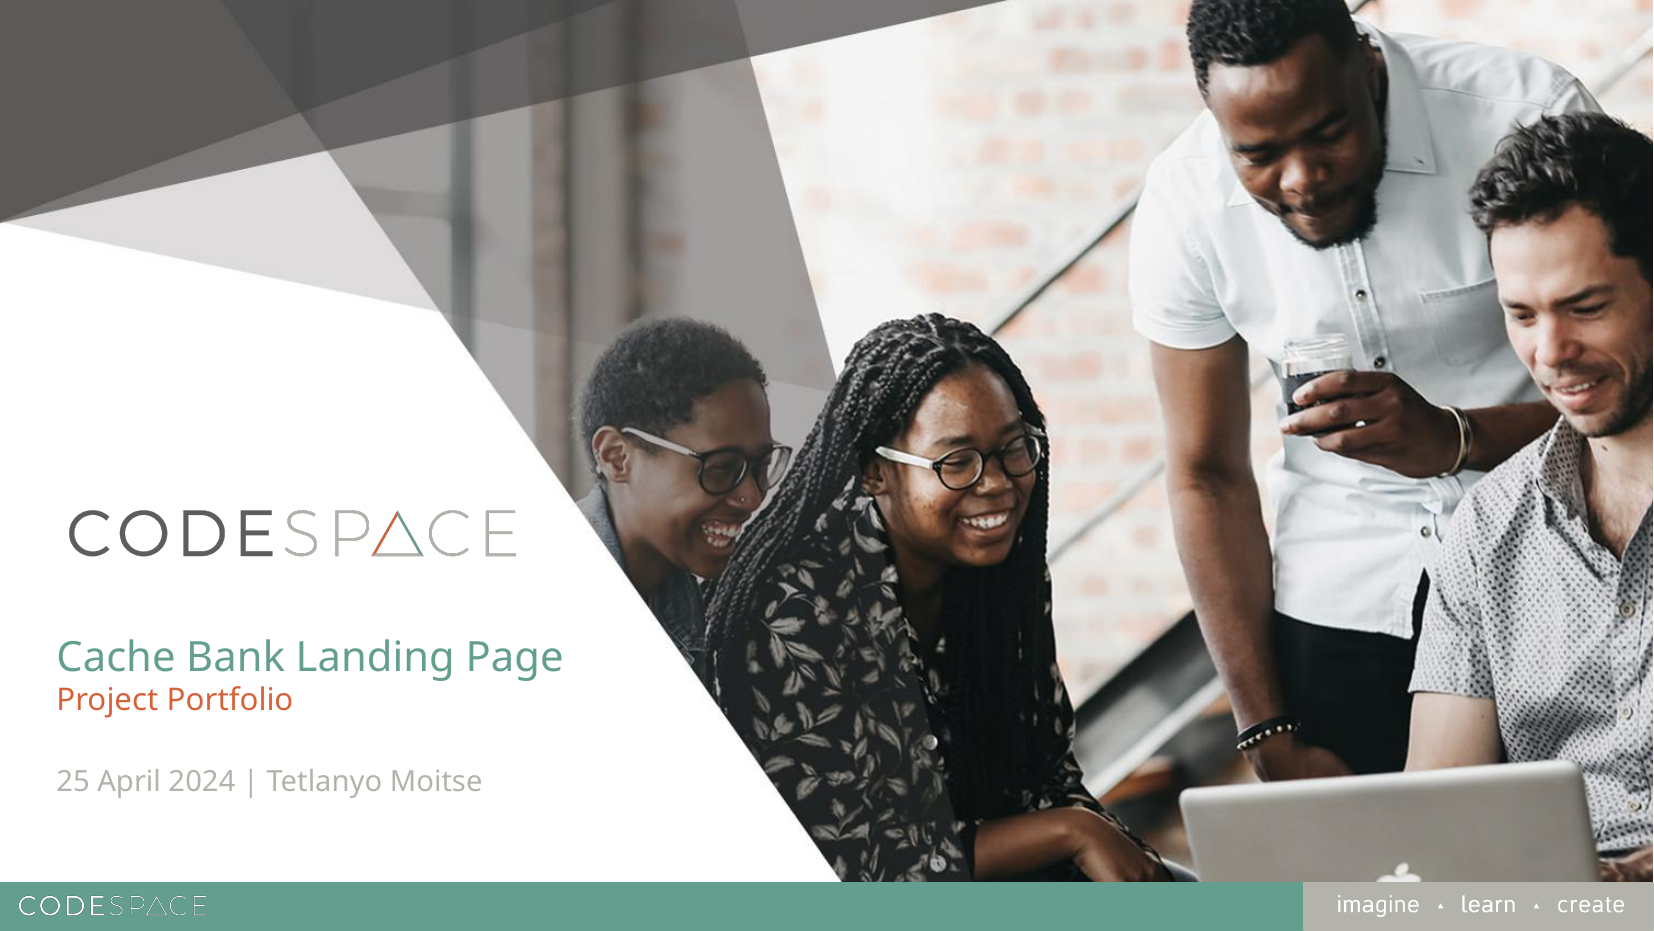

Cache Bank Landing Page
Project Portfolio
25 April 2024 | Tetlanyo Moitse